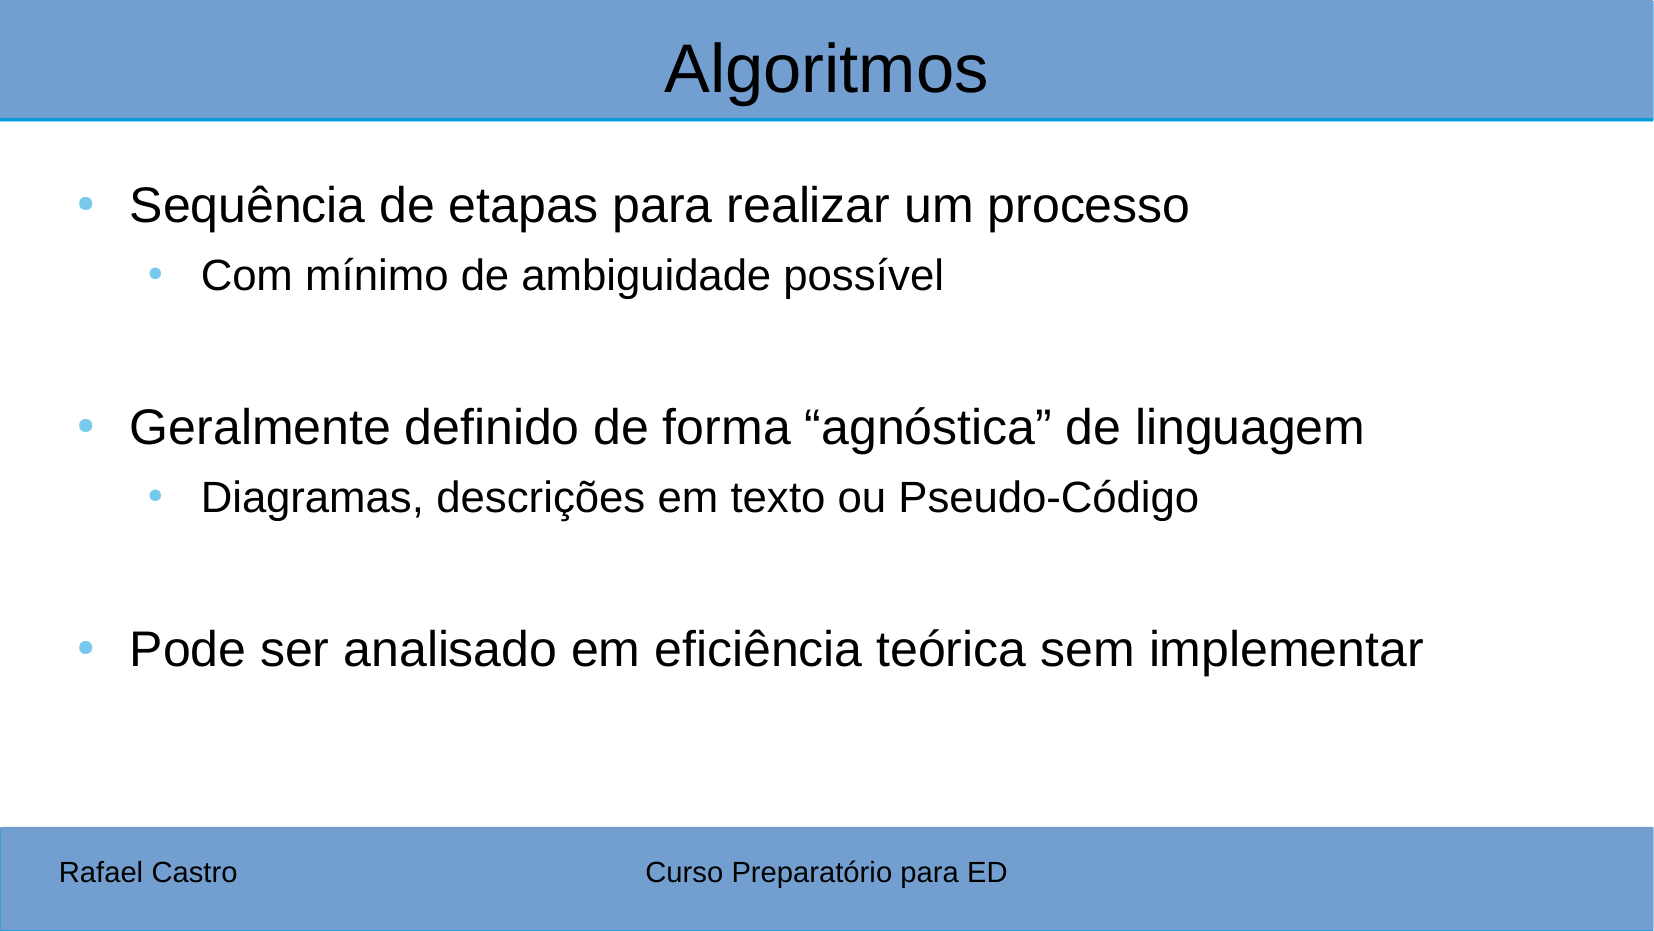

# Algoritmos
Sequência de etapas para realizar um processo
Com mínimo de ambiguidade possível
Geralmente definido de forma “agnóstica” de linguagem
Diagramas, descrições em texto ou Pseudo-Código
Pode ser analisado em eficiência teórica sem implementar
Curso Preparatório para ED